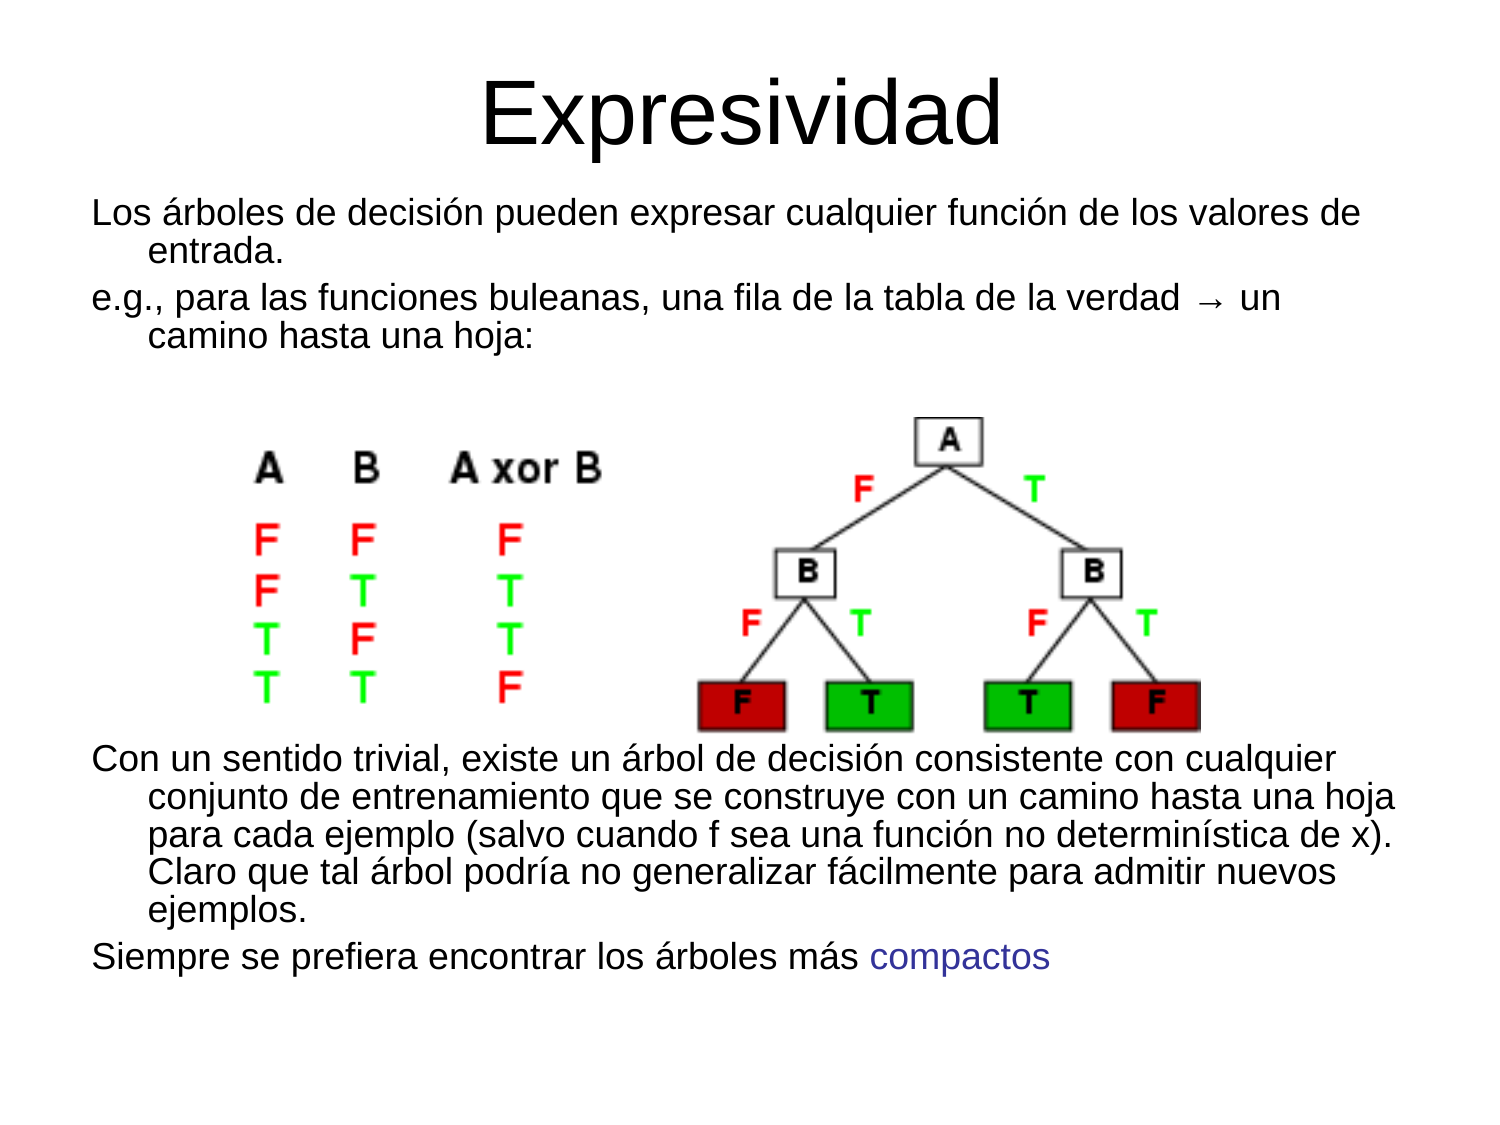

# Expresividad
Los árboles de decisión pueden expresar cualquier función de los valores de entrada.
e.g., para las funciones buleanas, una fila de la tabla de la verdad → un camino hasta una hoja:
Con un sentido trivial, existe un árbol de decisión consistente con cualquier conjunto de entrenamiento que se construye con un camino hasta una hoja para cada ejemplo (salvo cuando f sea una función no determinística de x). Claro que tal árbol podría no generalizar fácilmente para admitir nuevos ejemplos.
Siempre se prefiera encontrar los árboles más compactos